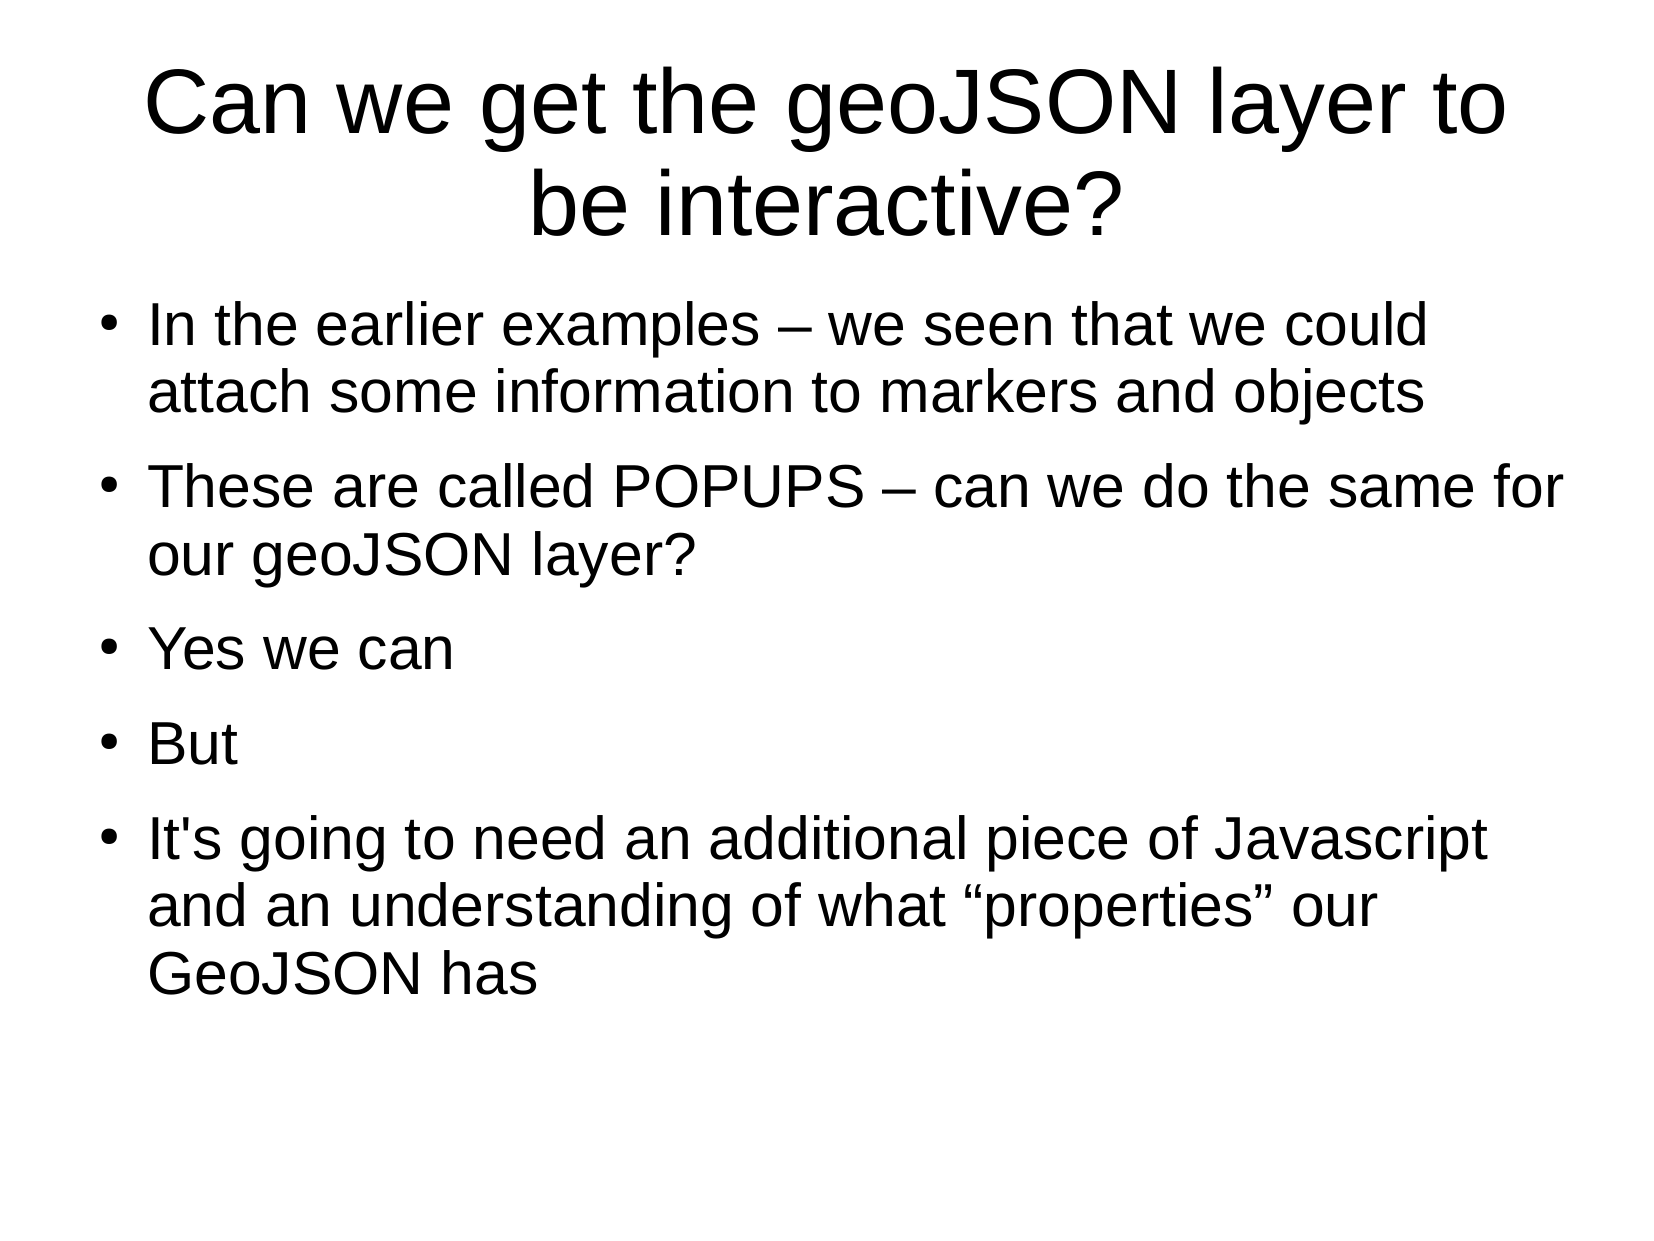

# Can we get the geoJSON layer to be interactive?
In the earlier examples – we seen that we could attach some information to markers and objects
These are called POPUPS – can we do the same for our geoJSON layer?
Yes we can
But
It's going to need an additional piece of Javascript and an understanding of what “properties” our GeoJSON has